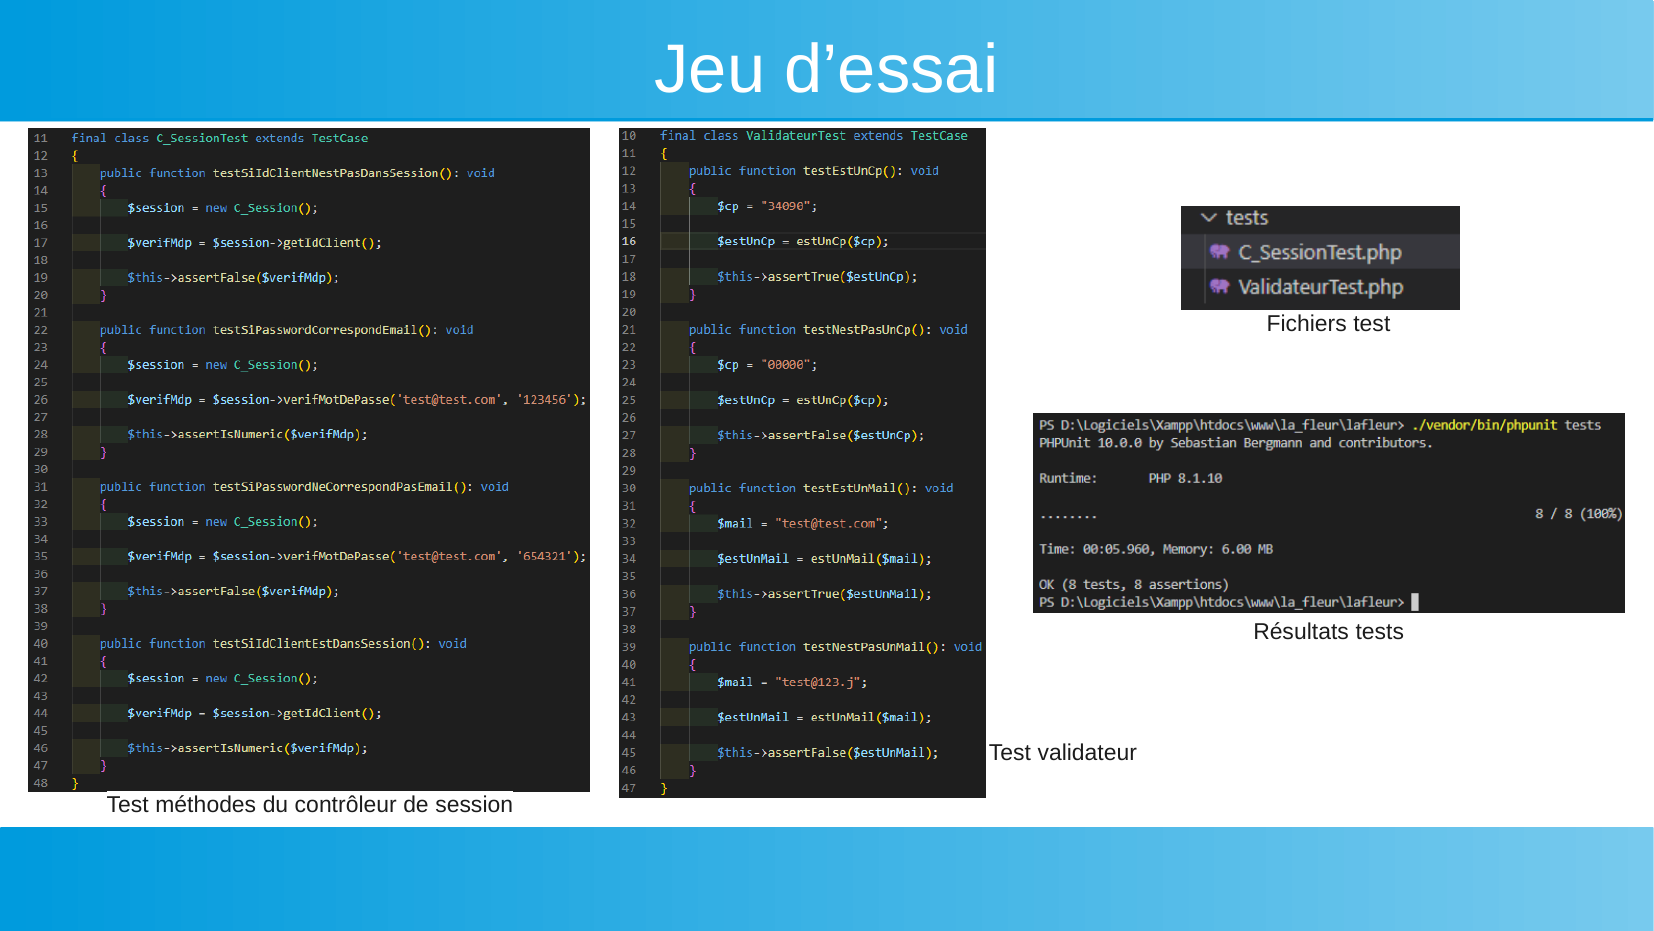

# Jeu d’essai
Fichiers test
Résultats tests
Test validateur
Test méthodes du contrôleur de session